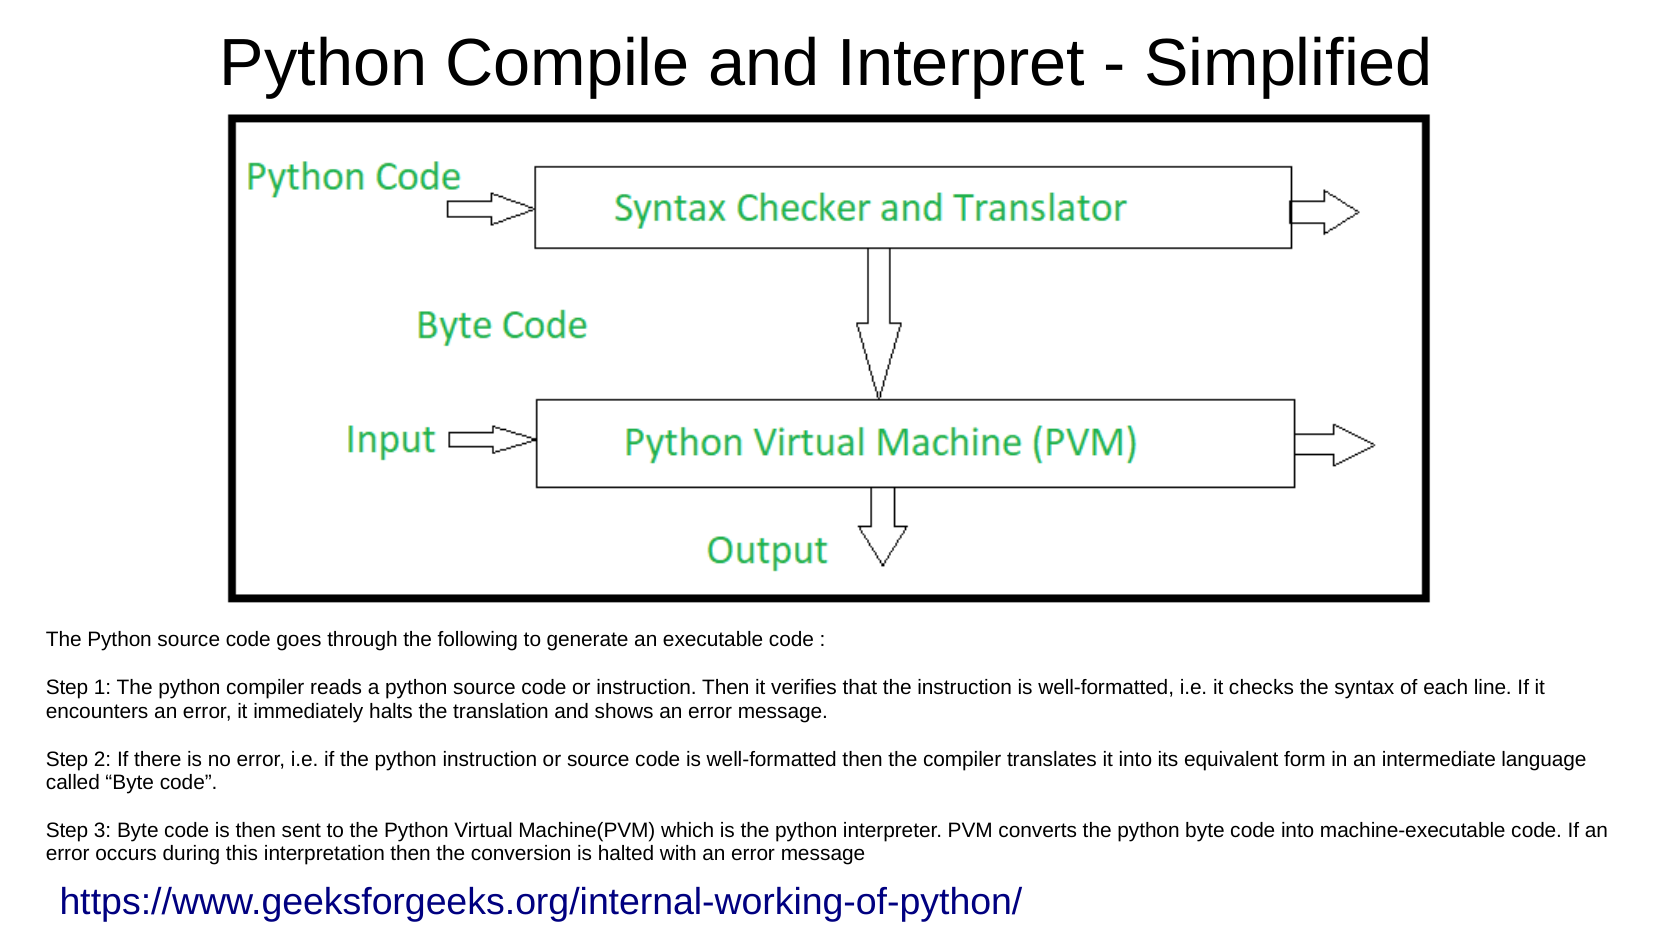

# Python Compile and Interpret - Simplified
The Python source code goes through the following to generate an executable code :
Step 1: The python compiler reads a python source code or instruction. Then it verifies that the instruction is well-formatted, i.e. it checks the syntax of each line. If it encounters an error, it immediately halts the translation and shows an error message.
Step 2: If there is no error, i.e. if the python instruction or source code is well-formatted then the compiler translates it into its equivalent form in an intermediate language called “Byte code”.
Step 3: Byte code is then sent to the Python Virtual Machine(PVM) which is the python interpreter. PVM converts the python byte code into machine-executable code. If an error occurs during this interpretation then the conversion is halted with an error message
https://www.geeksforgeeks.org/internal-working-of-python/